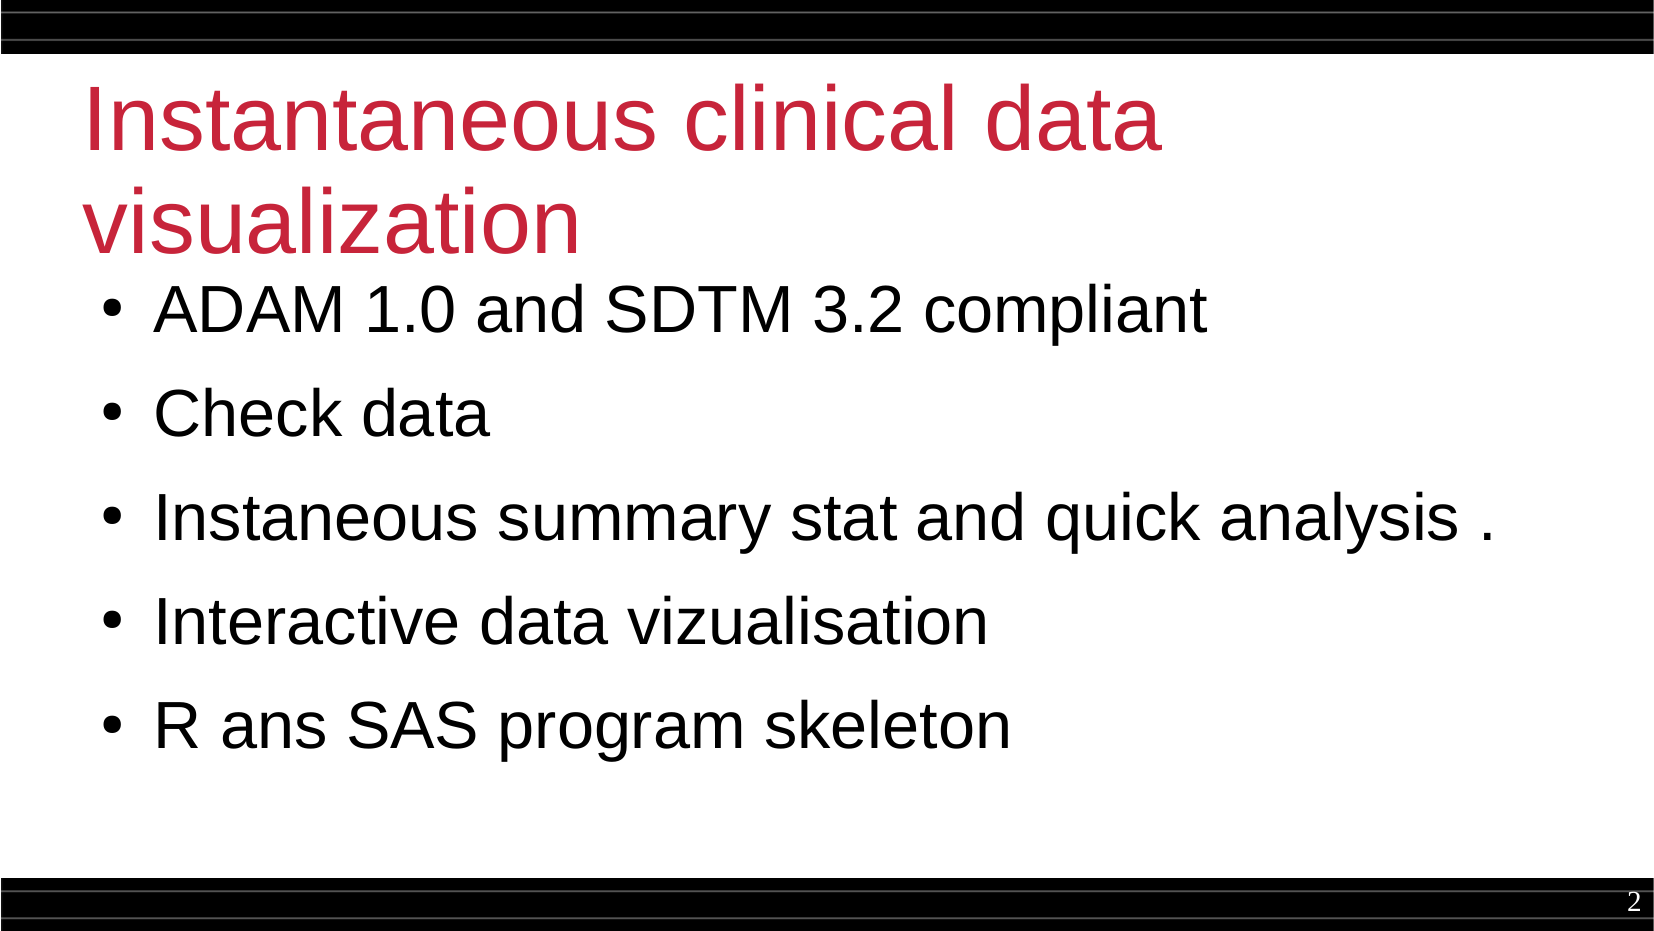

# Instantaneous clinical data visualization
ADAM 1.0 and SDTM 3.2 compliant
Check data
Instaneous summary stat and quick analysis .
Interactive data vizualisation
R ans SAS program skeleton